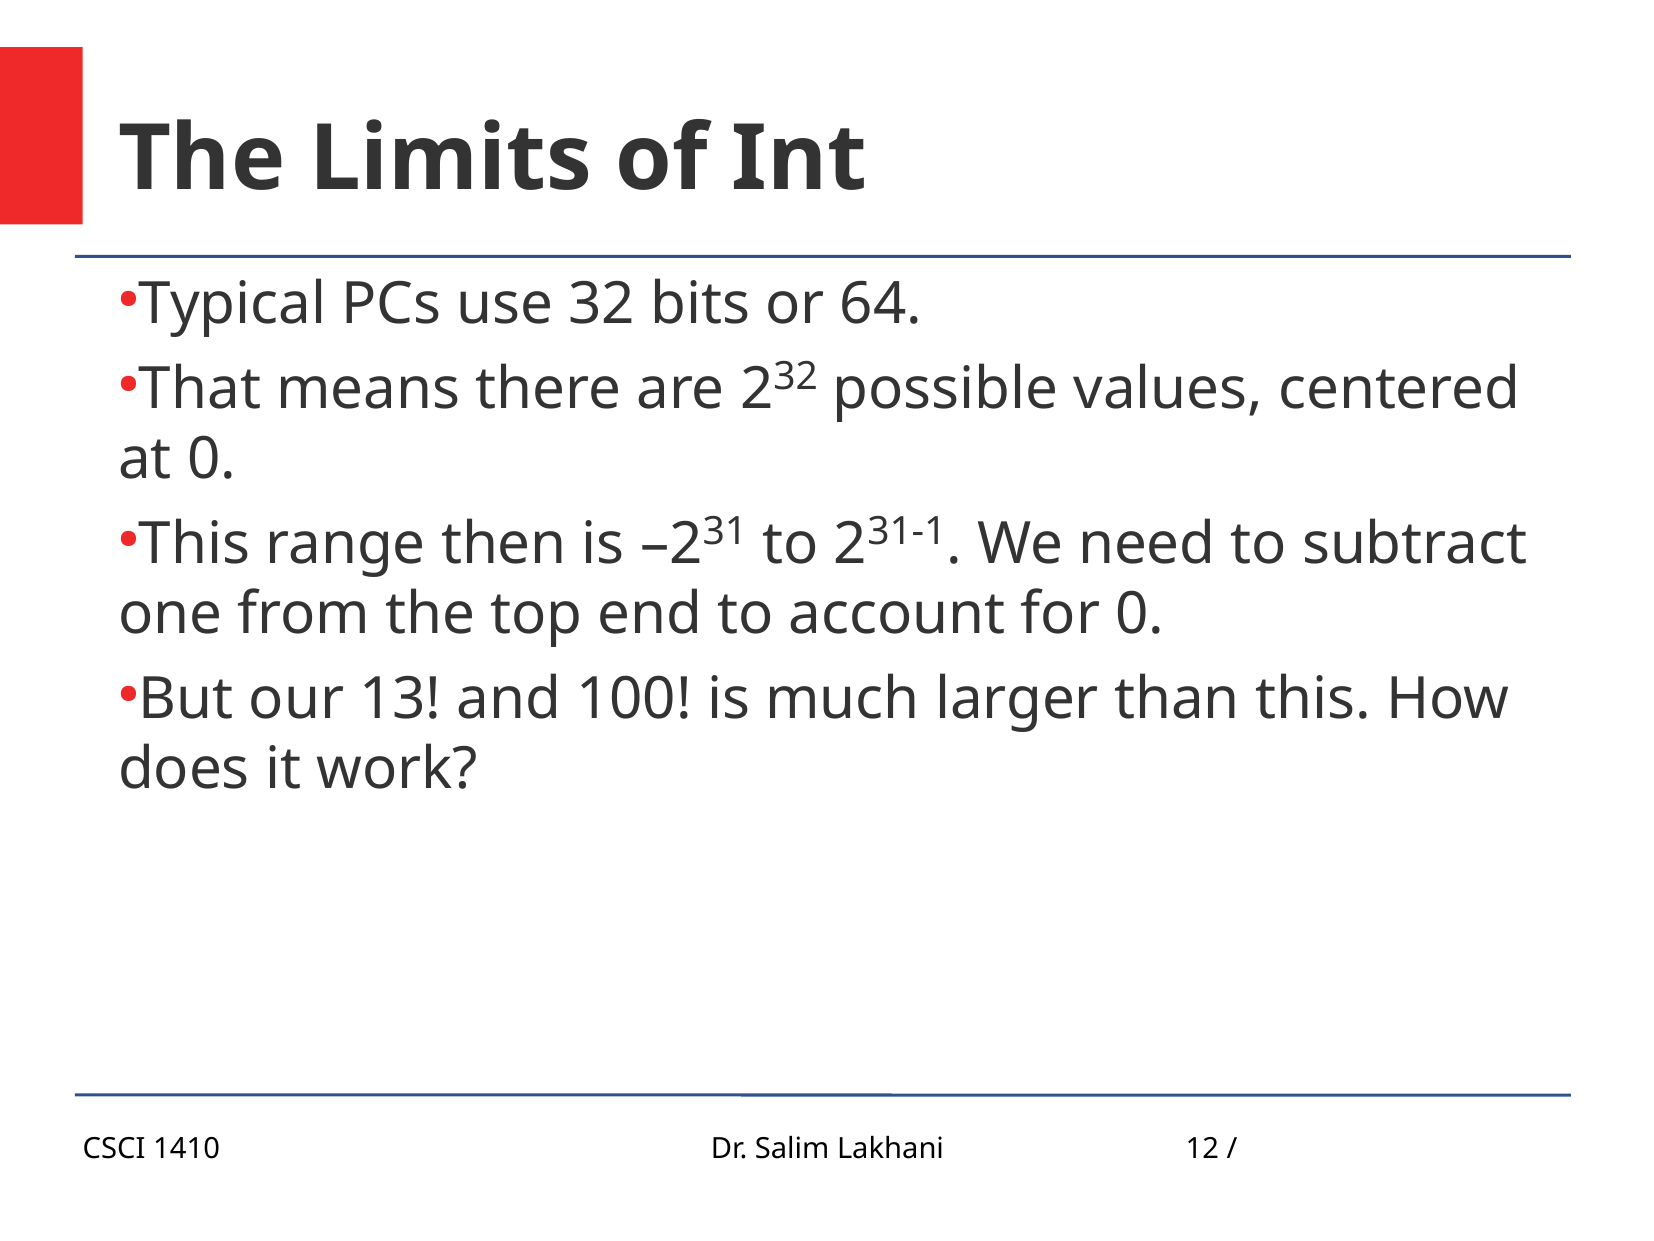

# The Limits of Int
Typical PCs use 32 bits or 64.
That means there are 232 possible values, centered at 0.
This range then is –231 to 231-1. We need to subtract one from the top end to account for 0.
But our 13! and 100! is much larger than this. How does it work?
CSCI 1410
Dr. Salim Lakhani